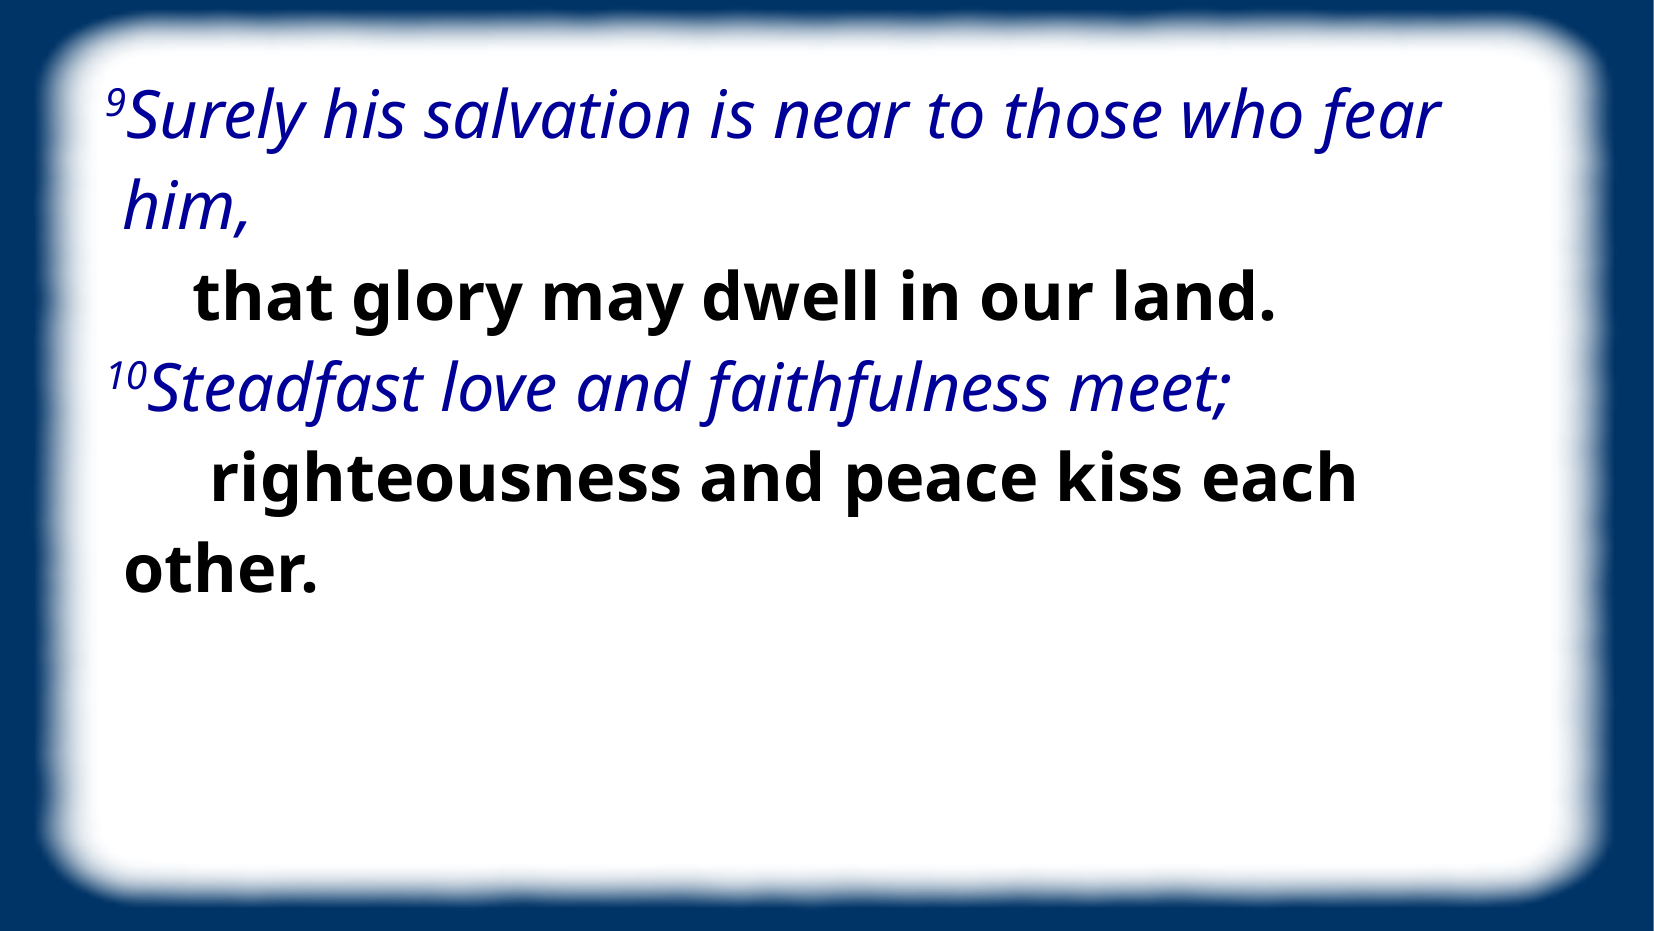

9Surely his salvation is near to those who fear
 him,
 that glory may dwell in our land.
10Steadfast love and faithfulness meet;
 righteousness and peace kiss each other.